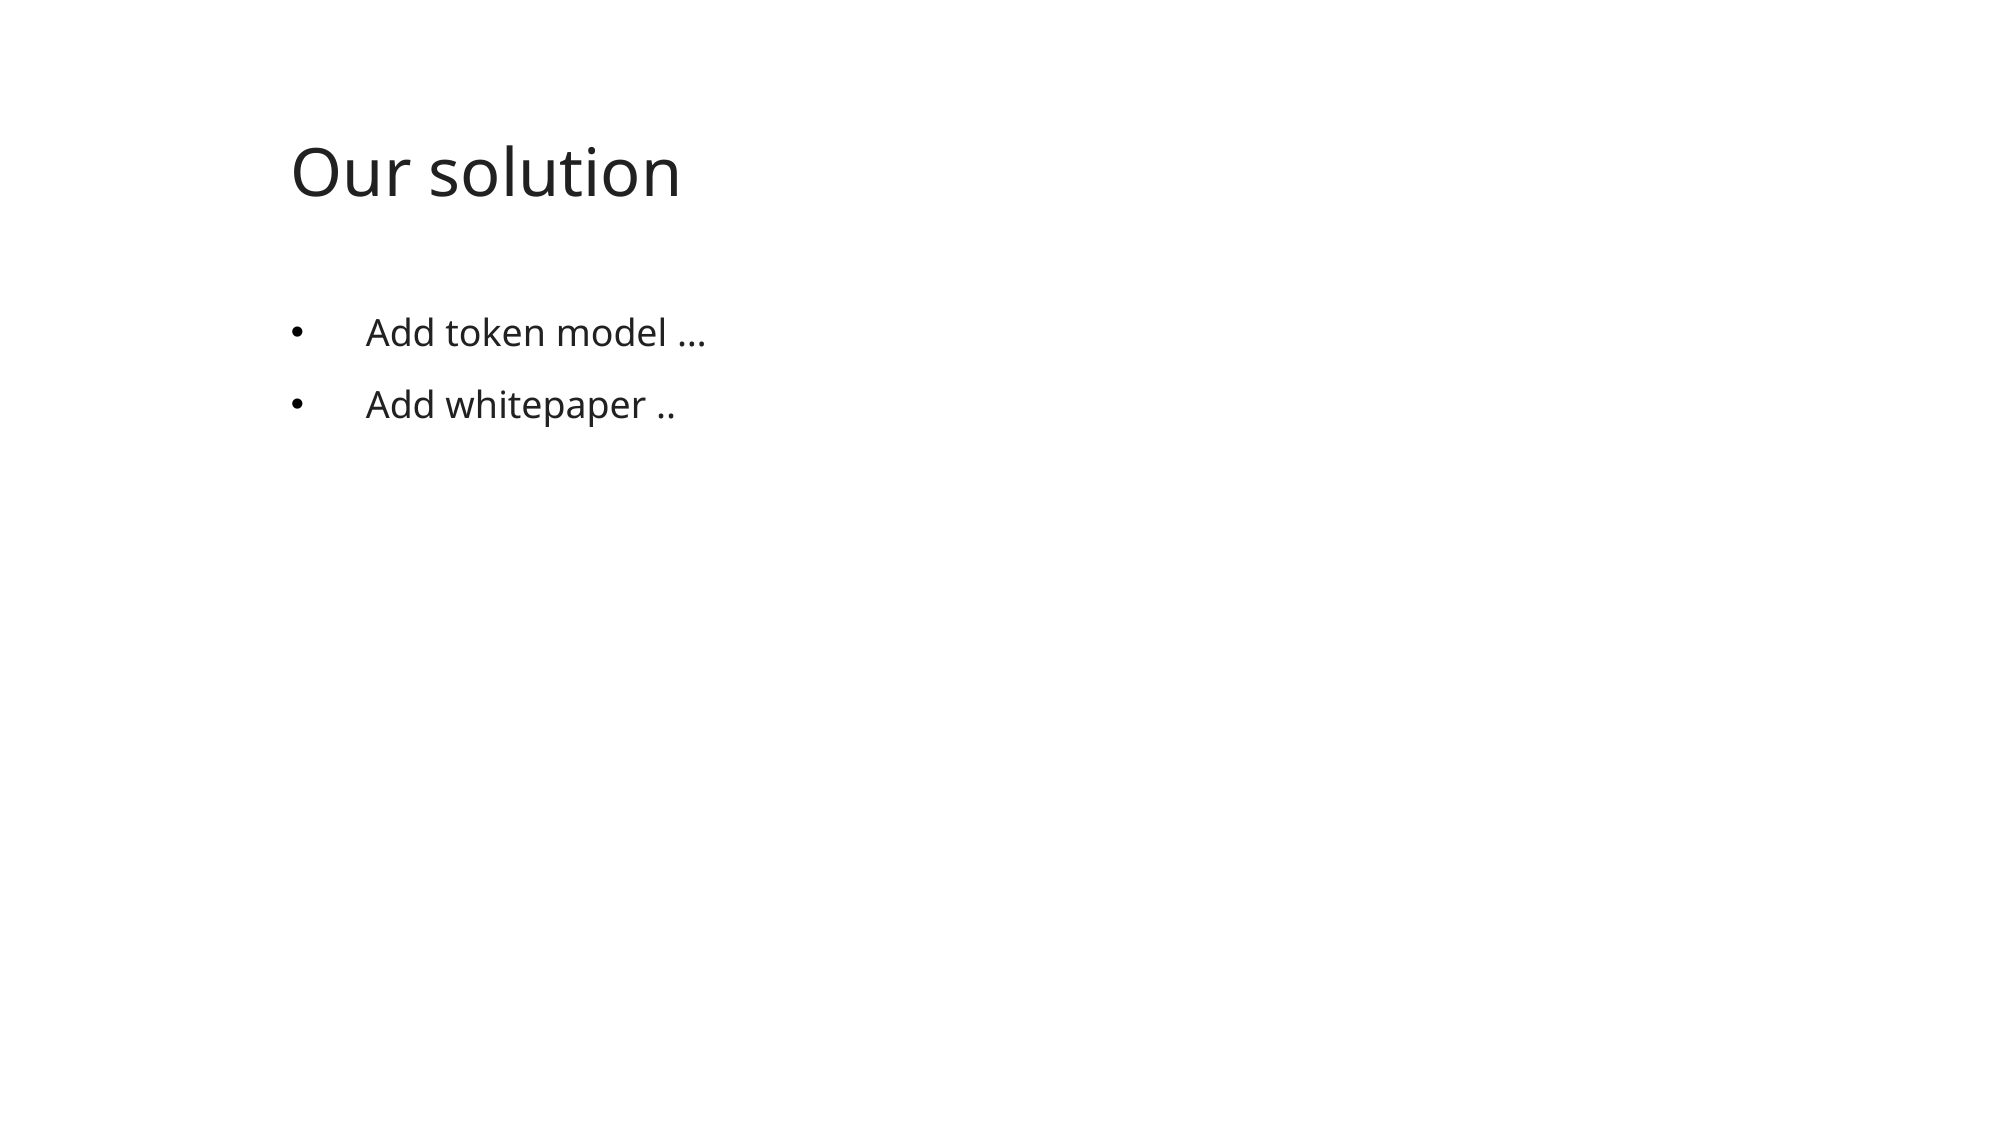

Our solution
Add token model …
Add whitepaper ..